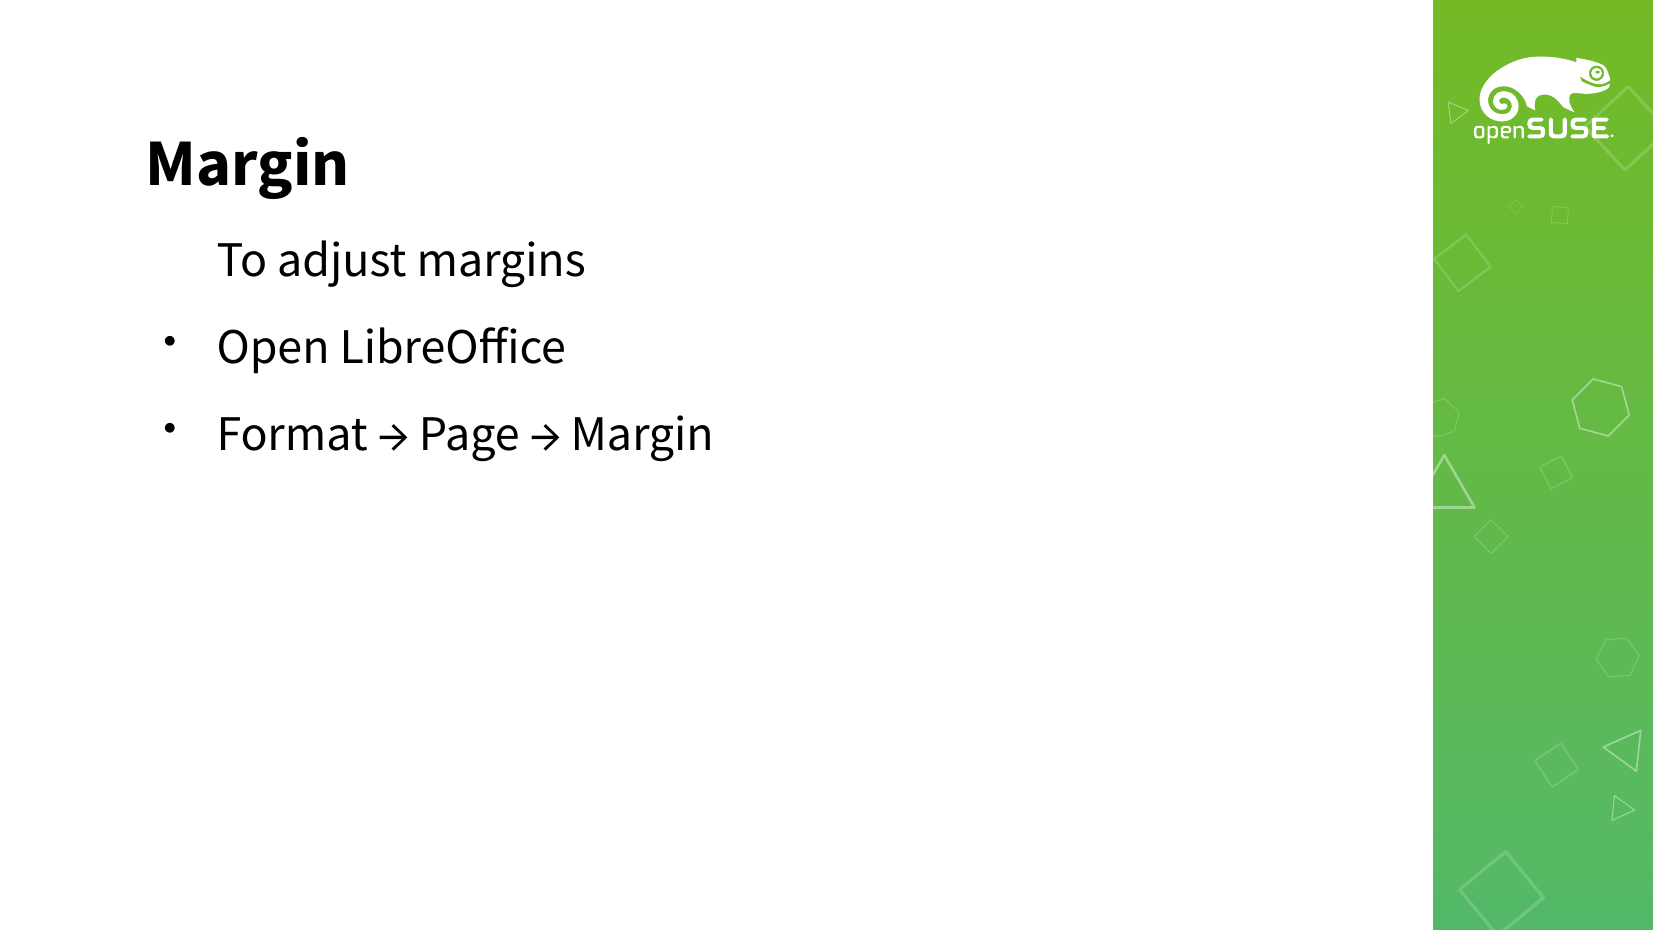

# Margin
To adjust margins
Open LibreOffice
Format → Page → Margin